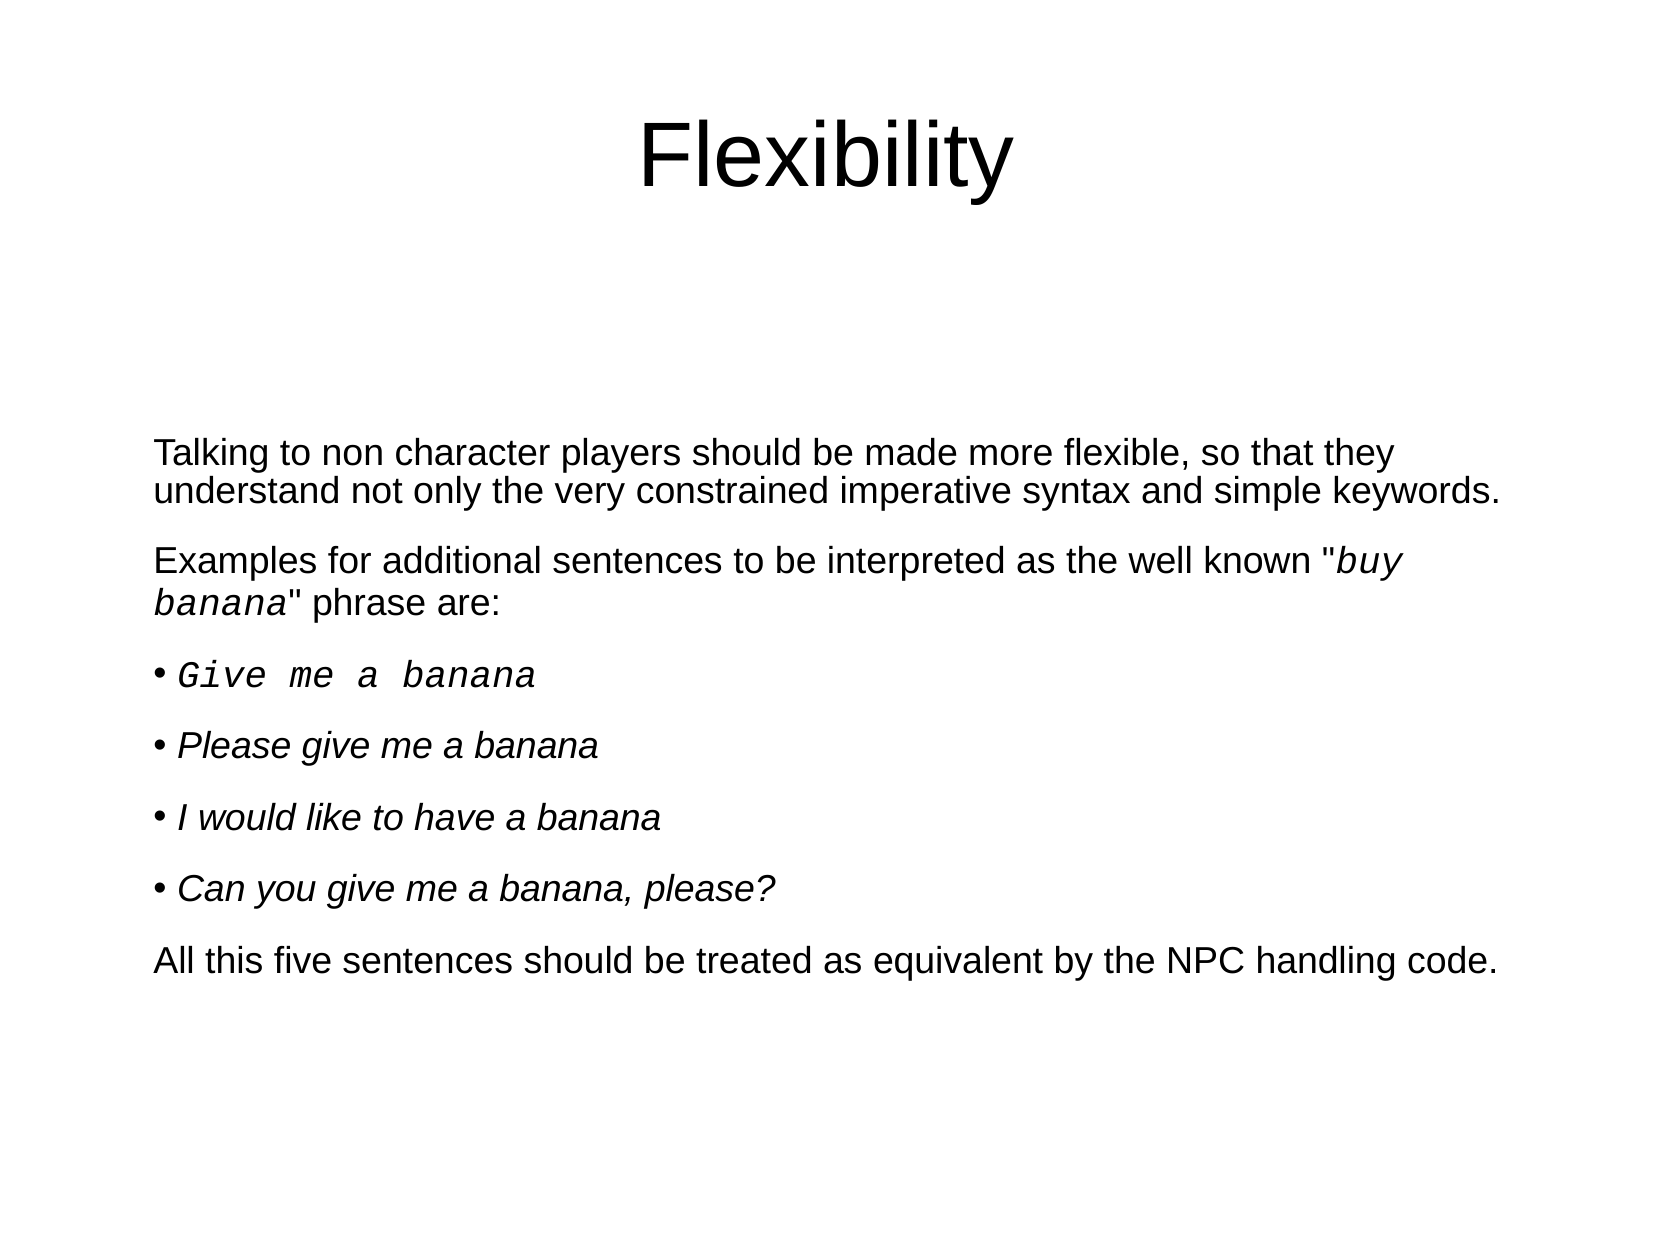

Flexibility
Talking to non character players should be made more flexible, so that they understand not only the very constrained imperative syntax and simple keywords.
Examples for additional sentences to be interpreted as the well known "buy banana" phrase are:
 Give me a banana
 Please give me a banana
 I would like to have a banana
 Can you give me a banana, please?
All this five sentences should be treated as equivalent by the NPC handling code.